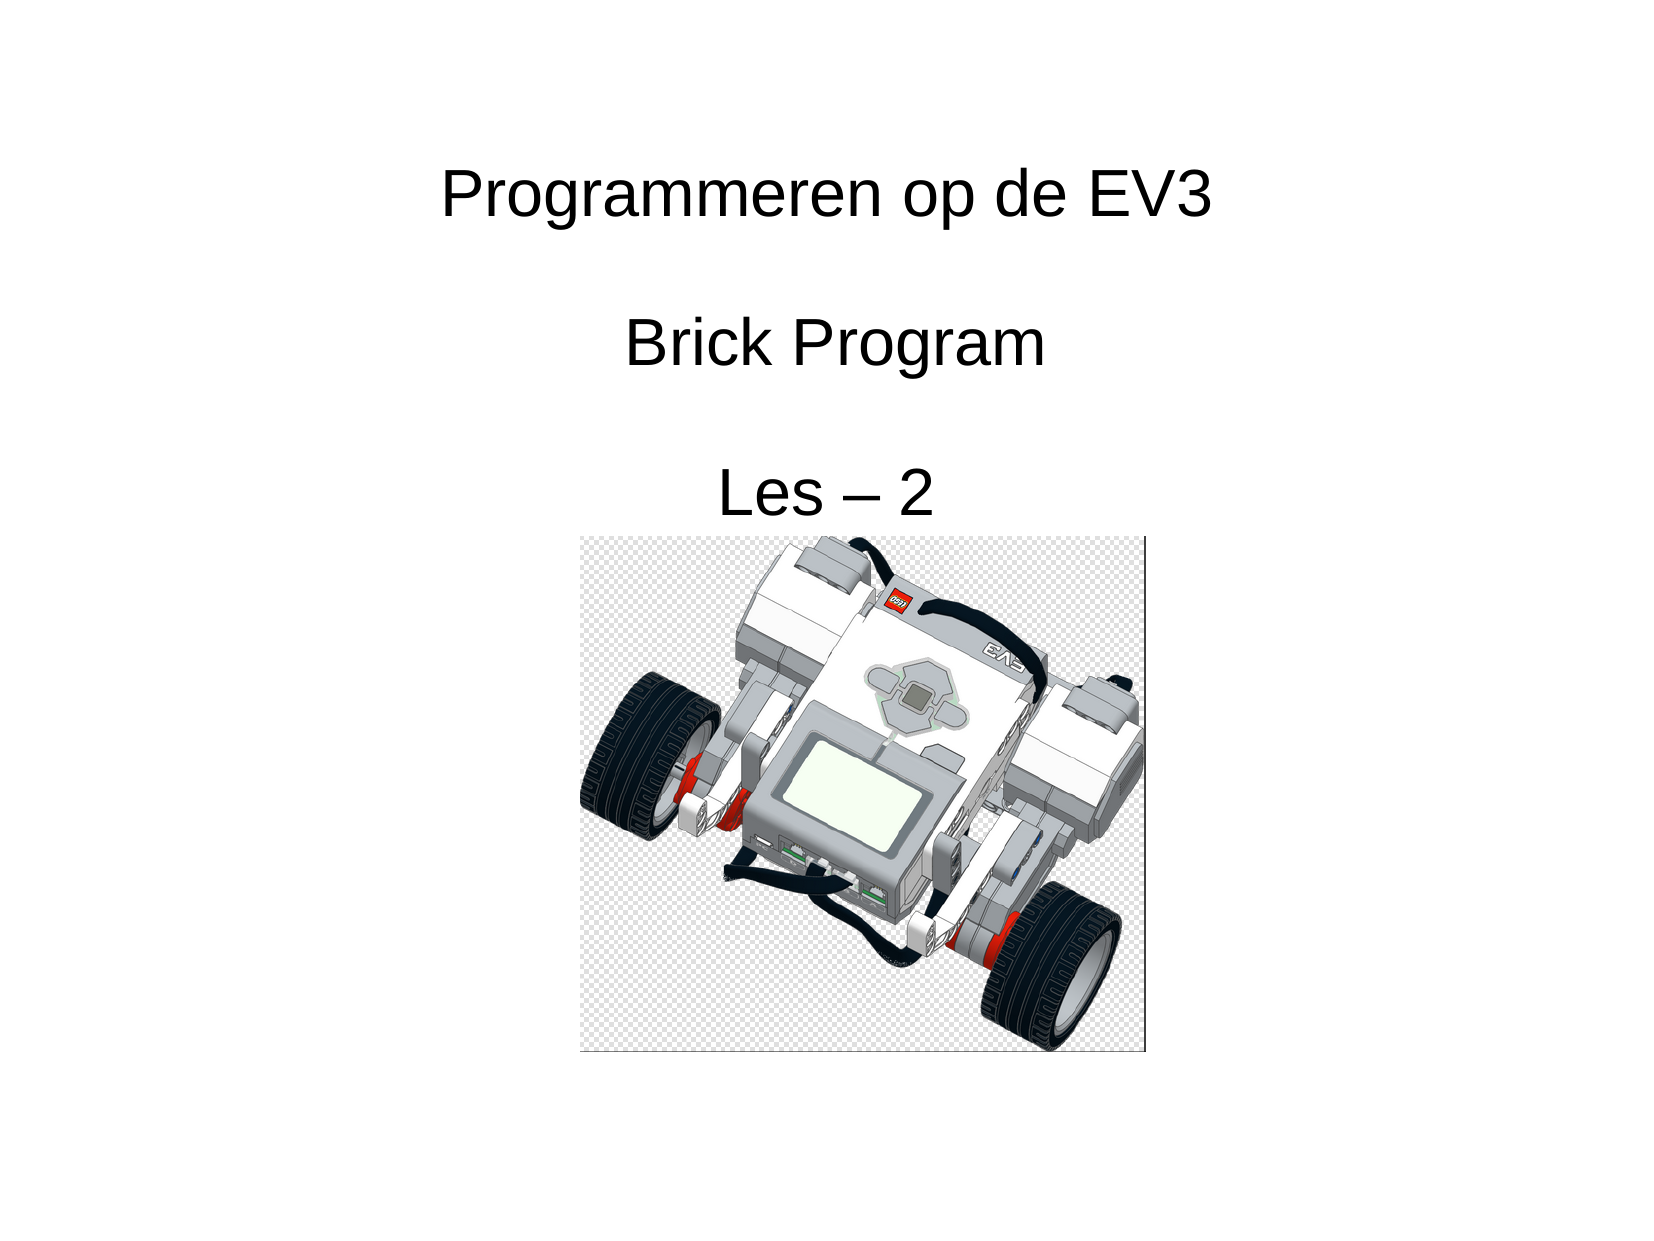

# Programmeren op de EV3
 Brick Program
Les – 2